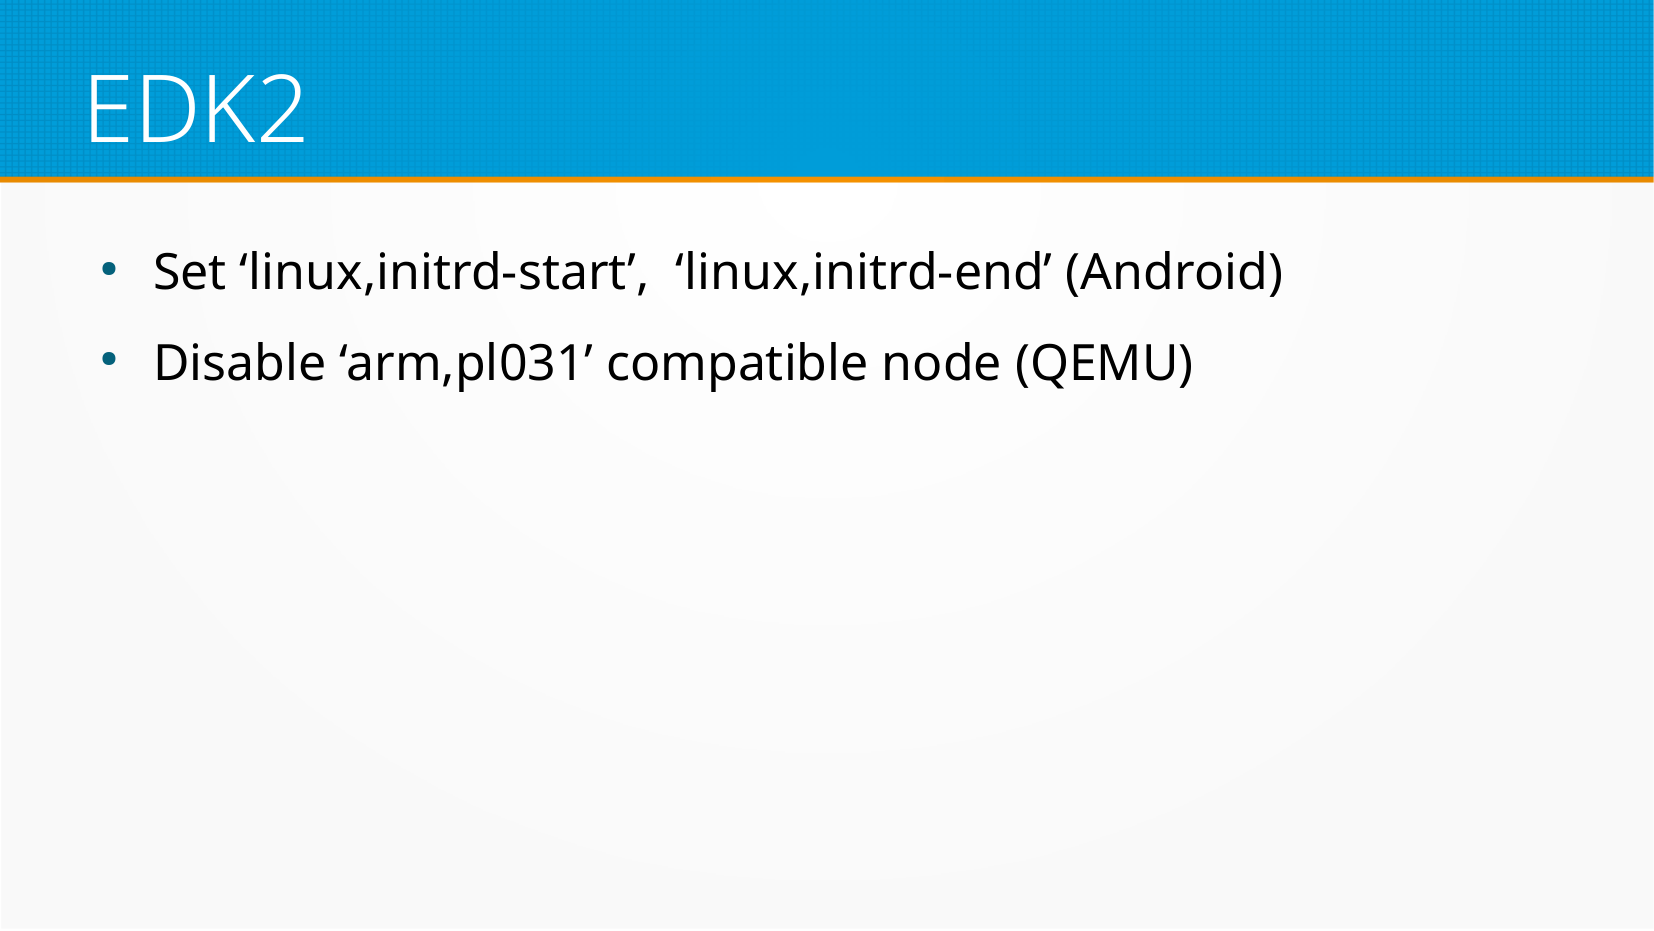

# EDK2
Set ‘linux,initrd-start’, ‘linux,initrd-end’ (Android)
Disable ‘arm,pl031’ compatible node (QEMU)